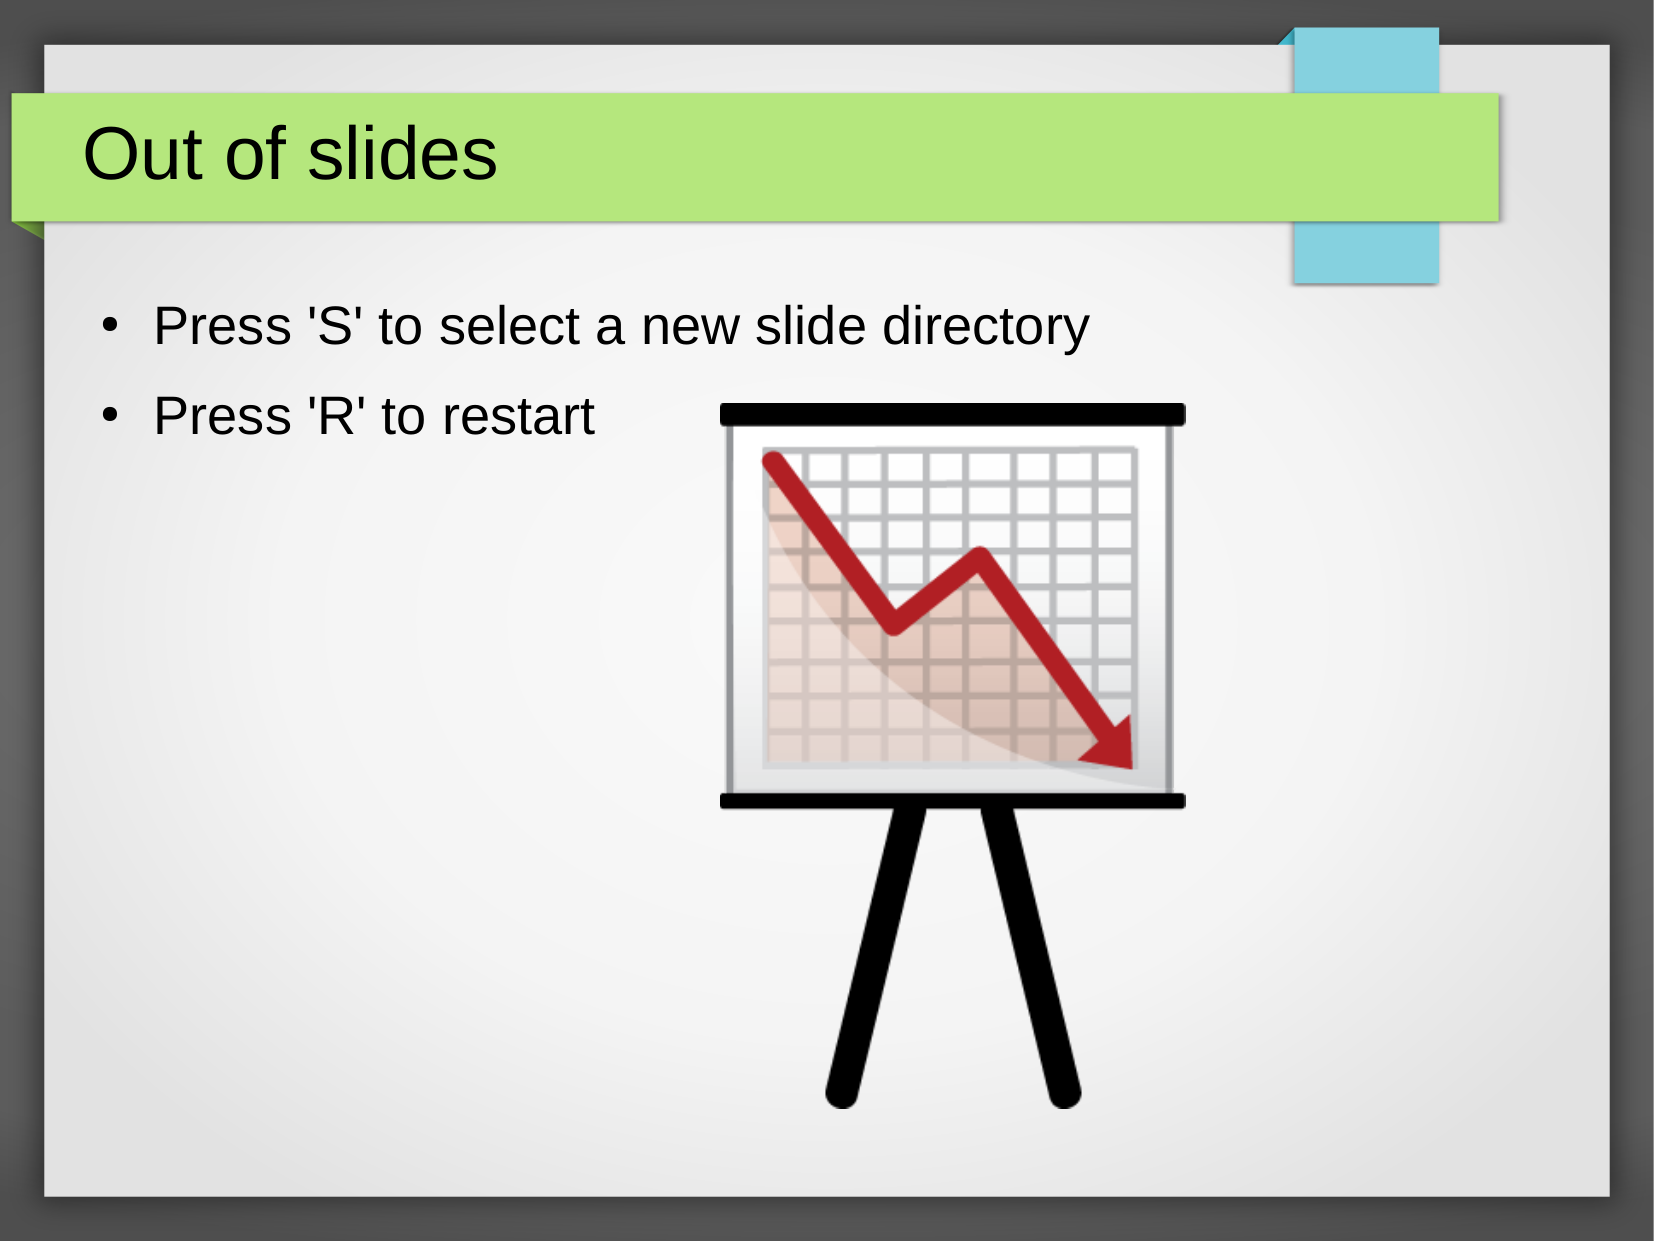

# Out of slides
Press 'S' to select a new slide directory
Press 'R' to restart